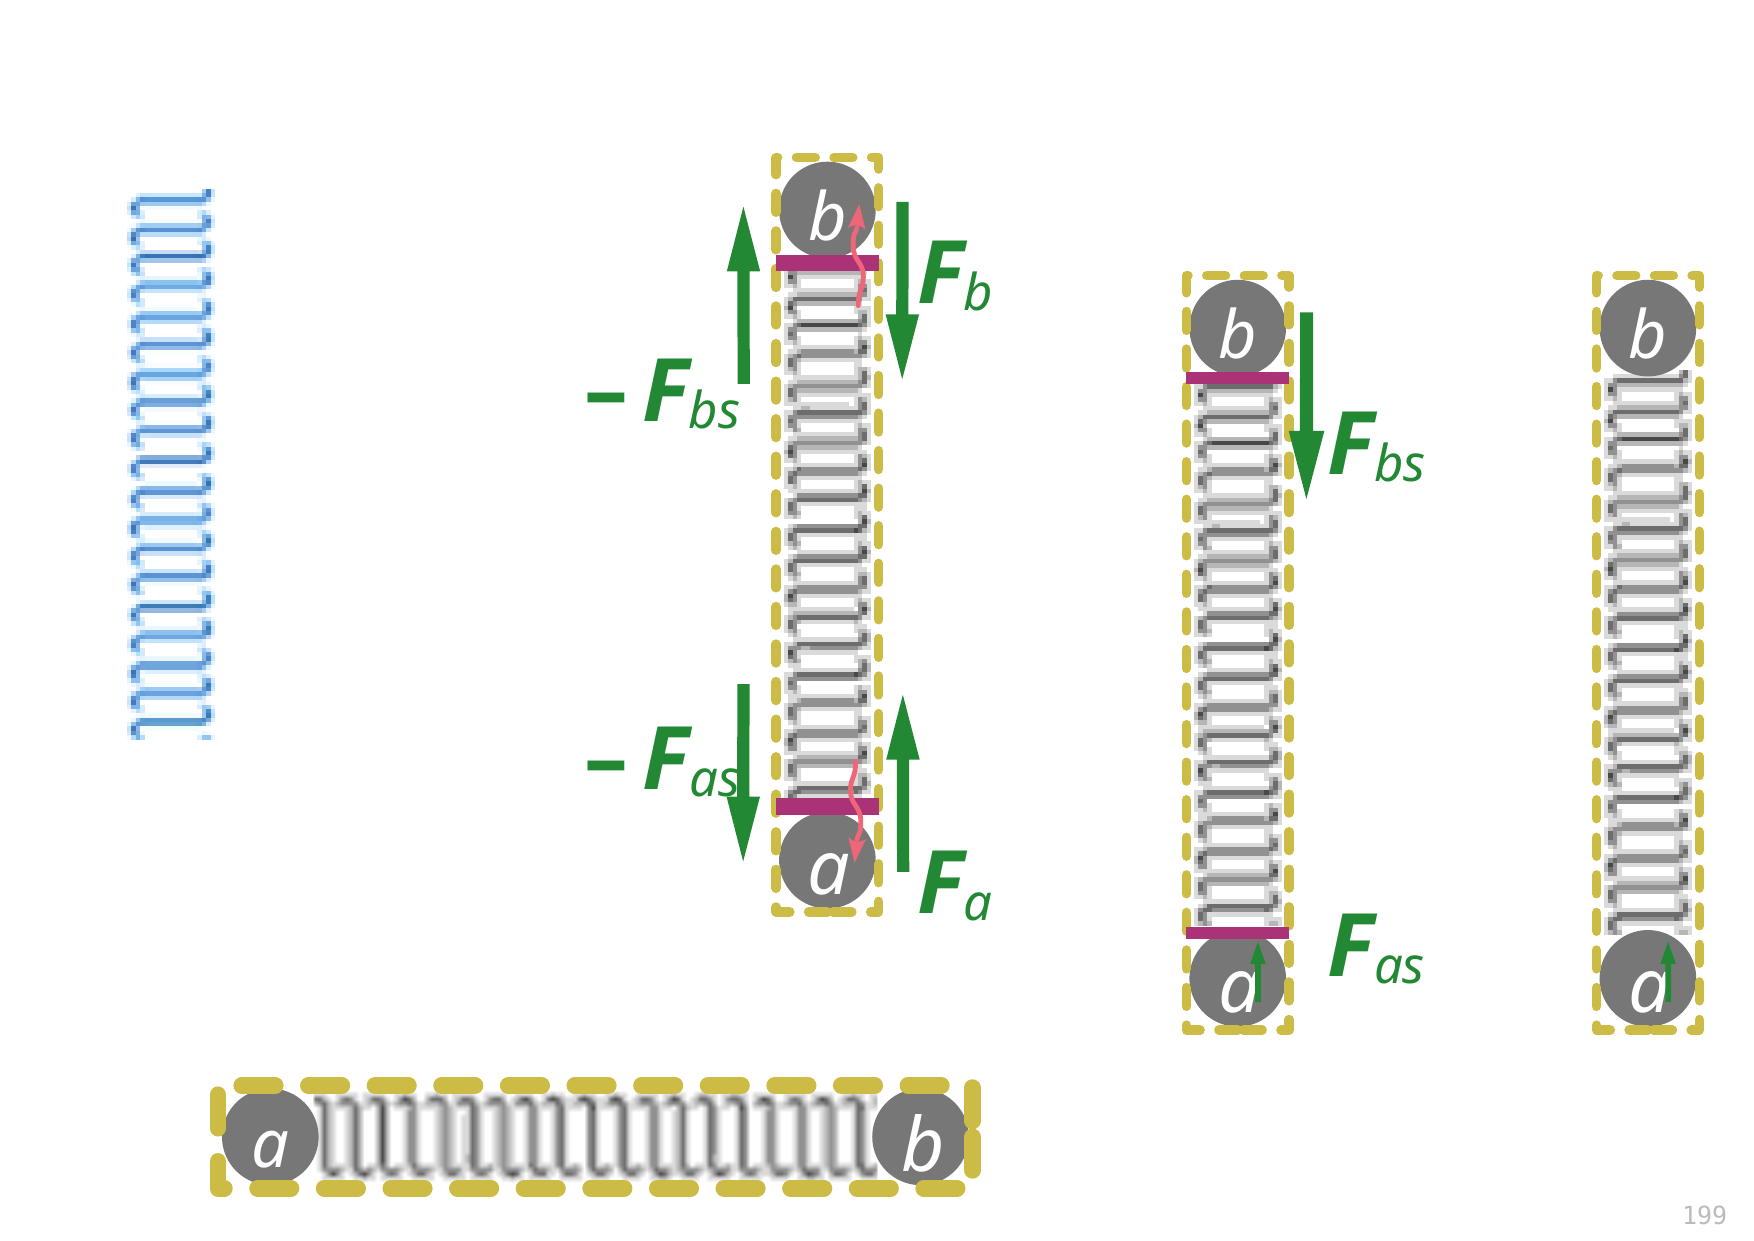

b
Fb
b
b
– Fbs
Fbs
– Fas
Fa
a
Fas
a
a
a
b